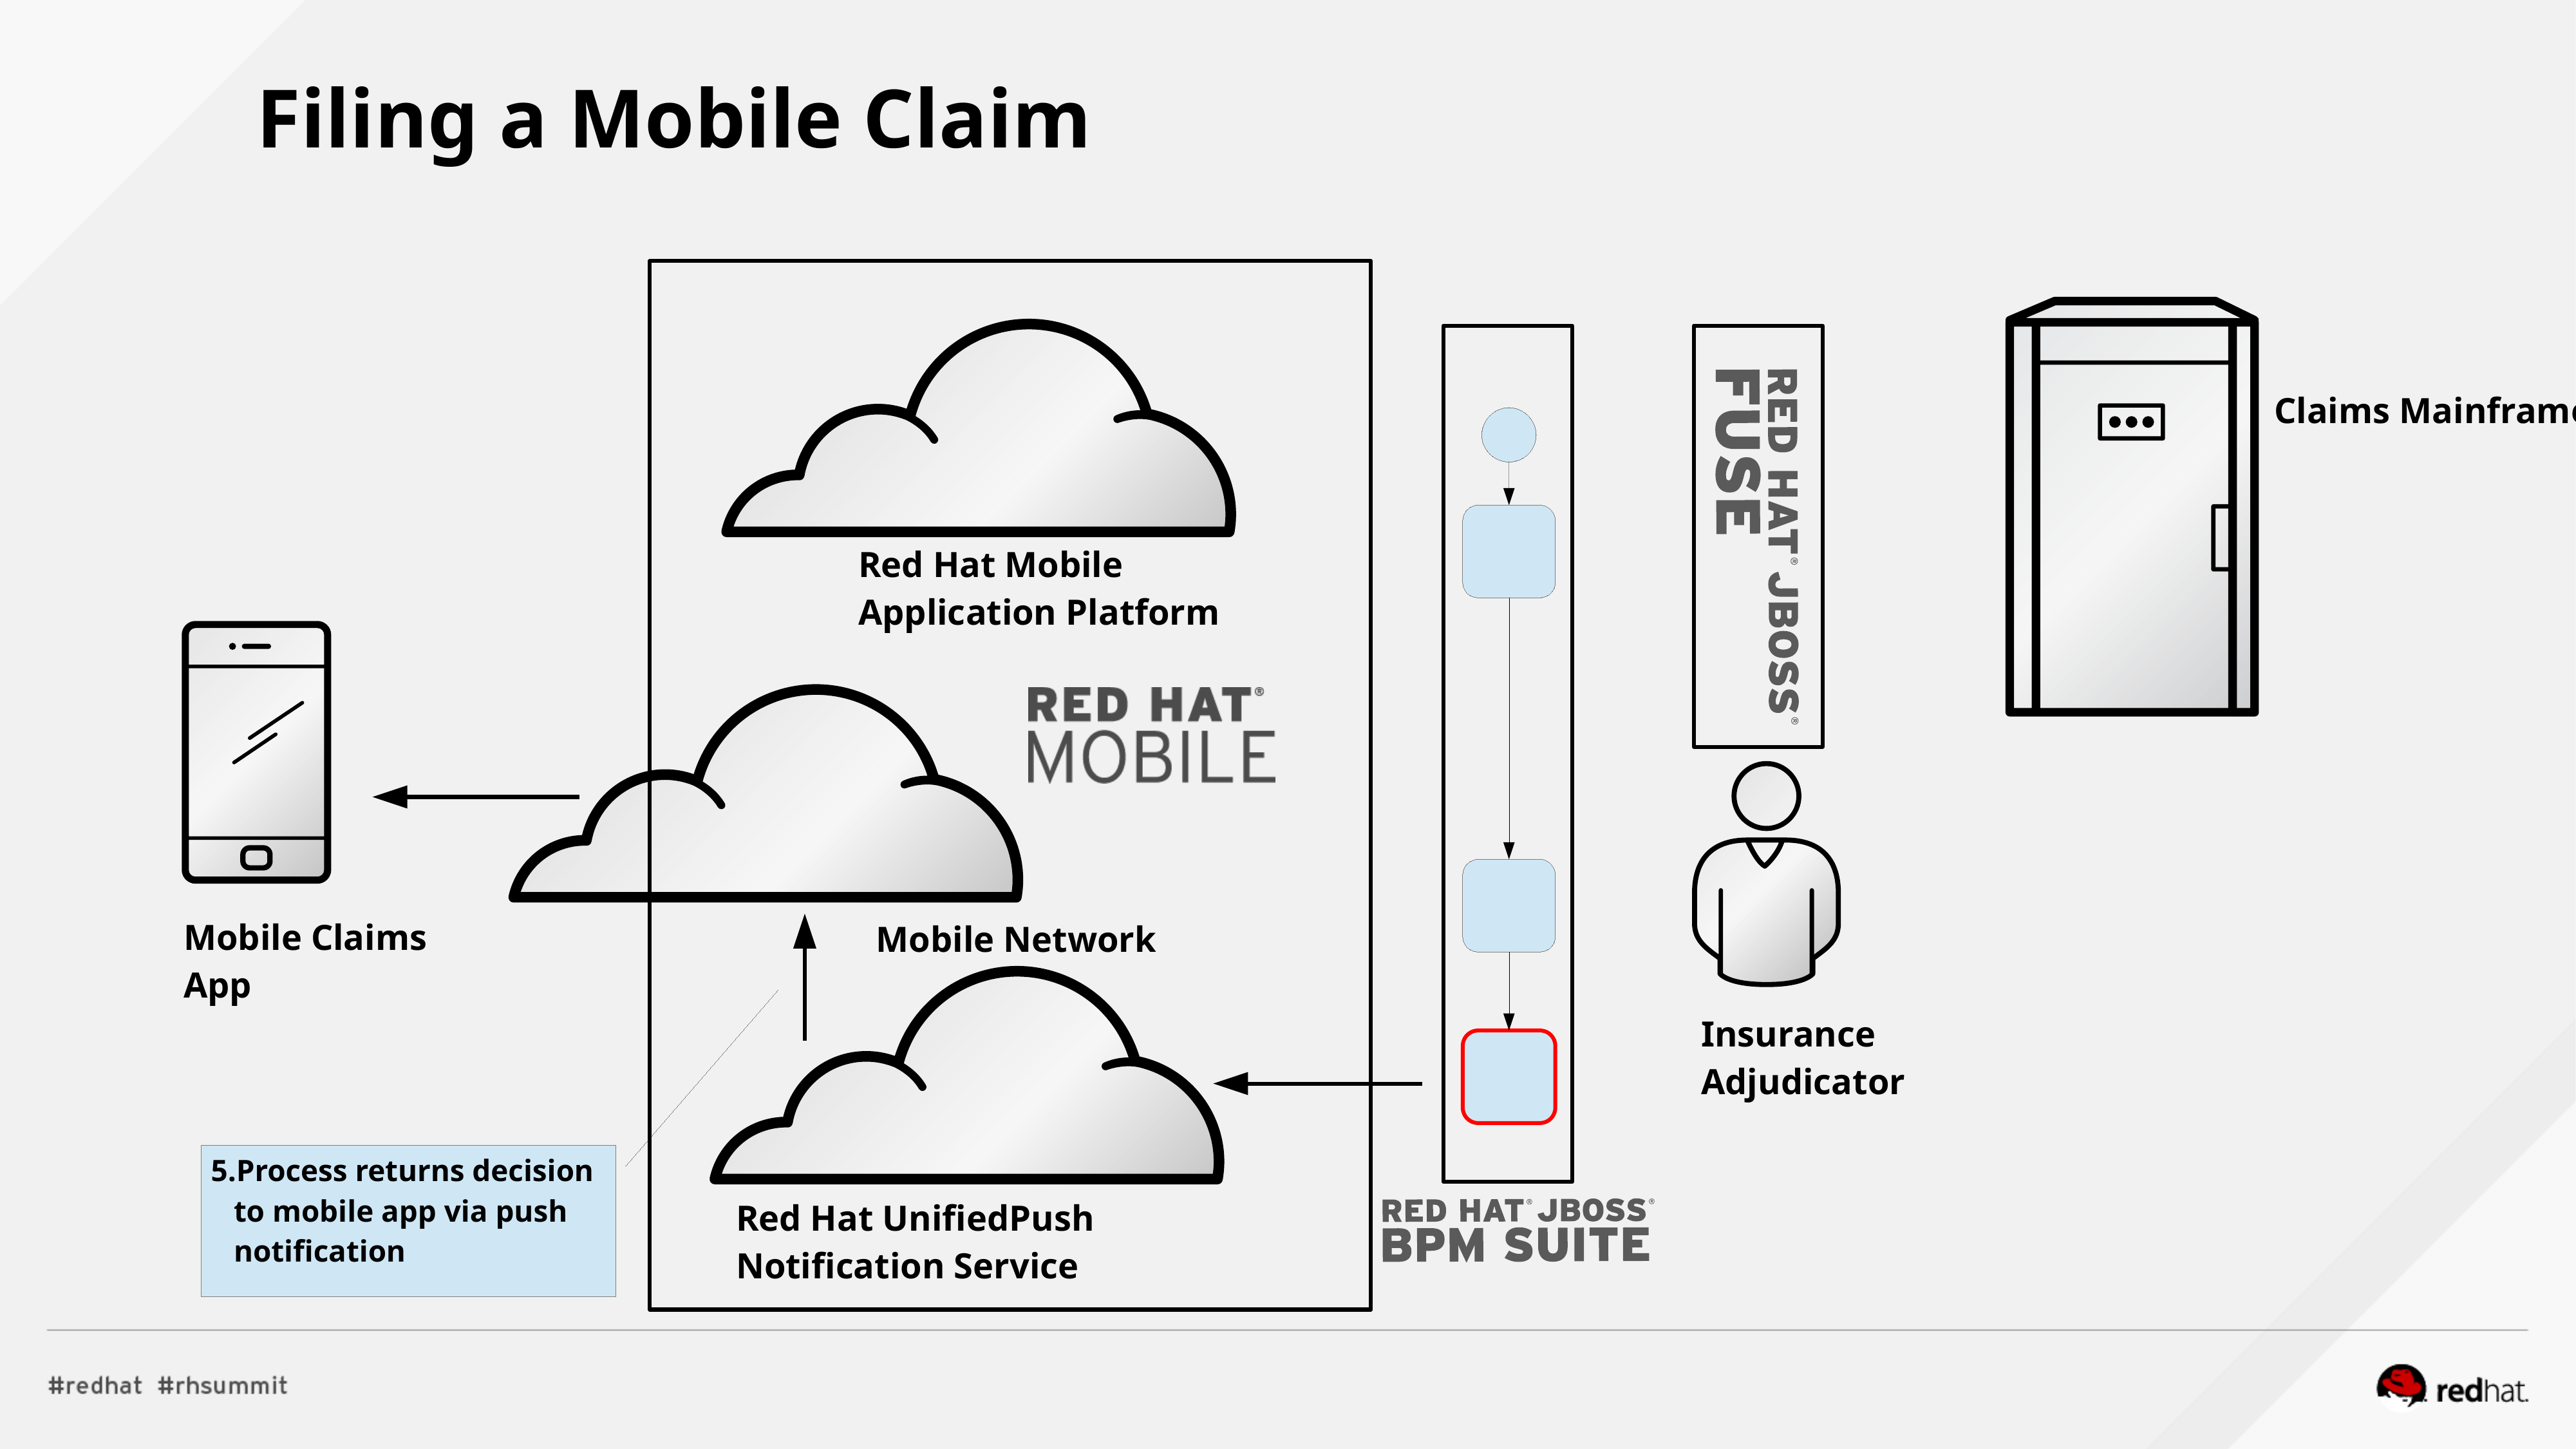

# Filing a Mobile Claim
Claims Mainframe
Red Hat Mobile Application Platform
Mobile Claims App
Mobile Network
Insurance Adjudicator
Process returns decision to mobile app via push notification
Red Hat UnifiedPush Notification Service